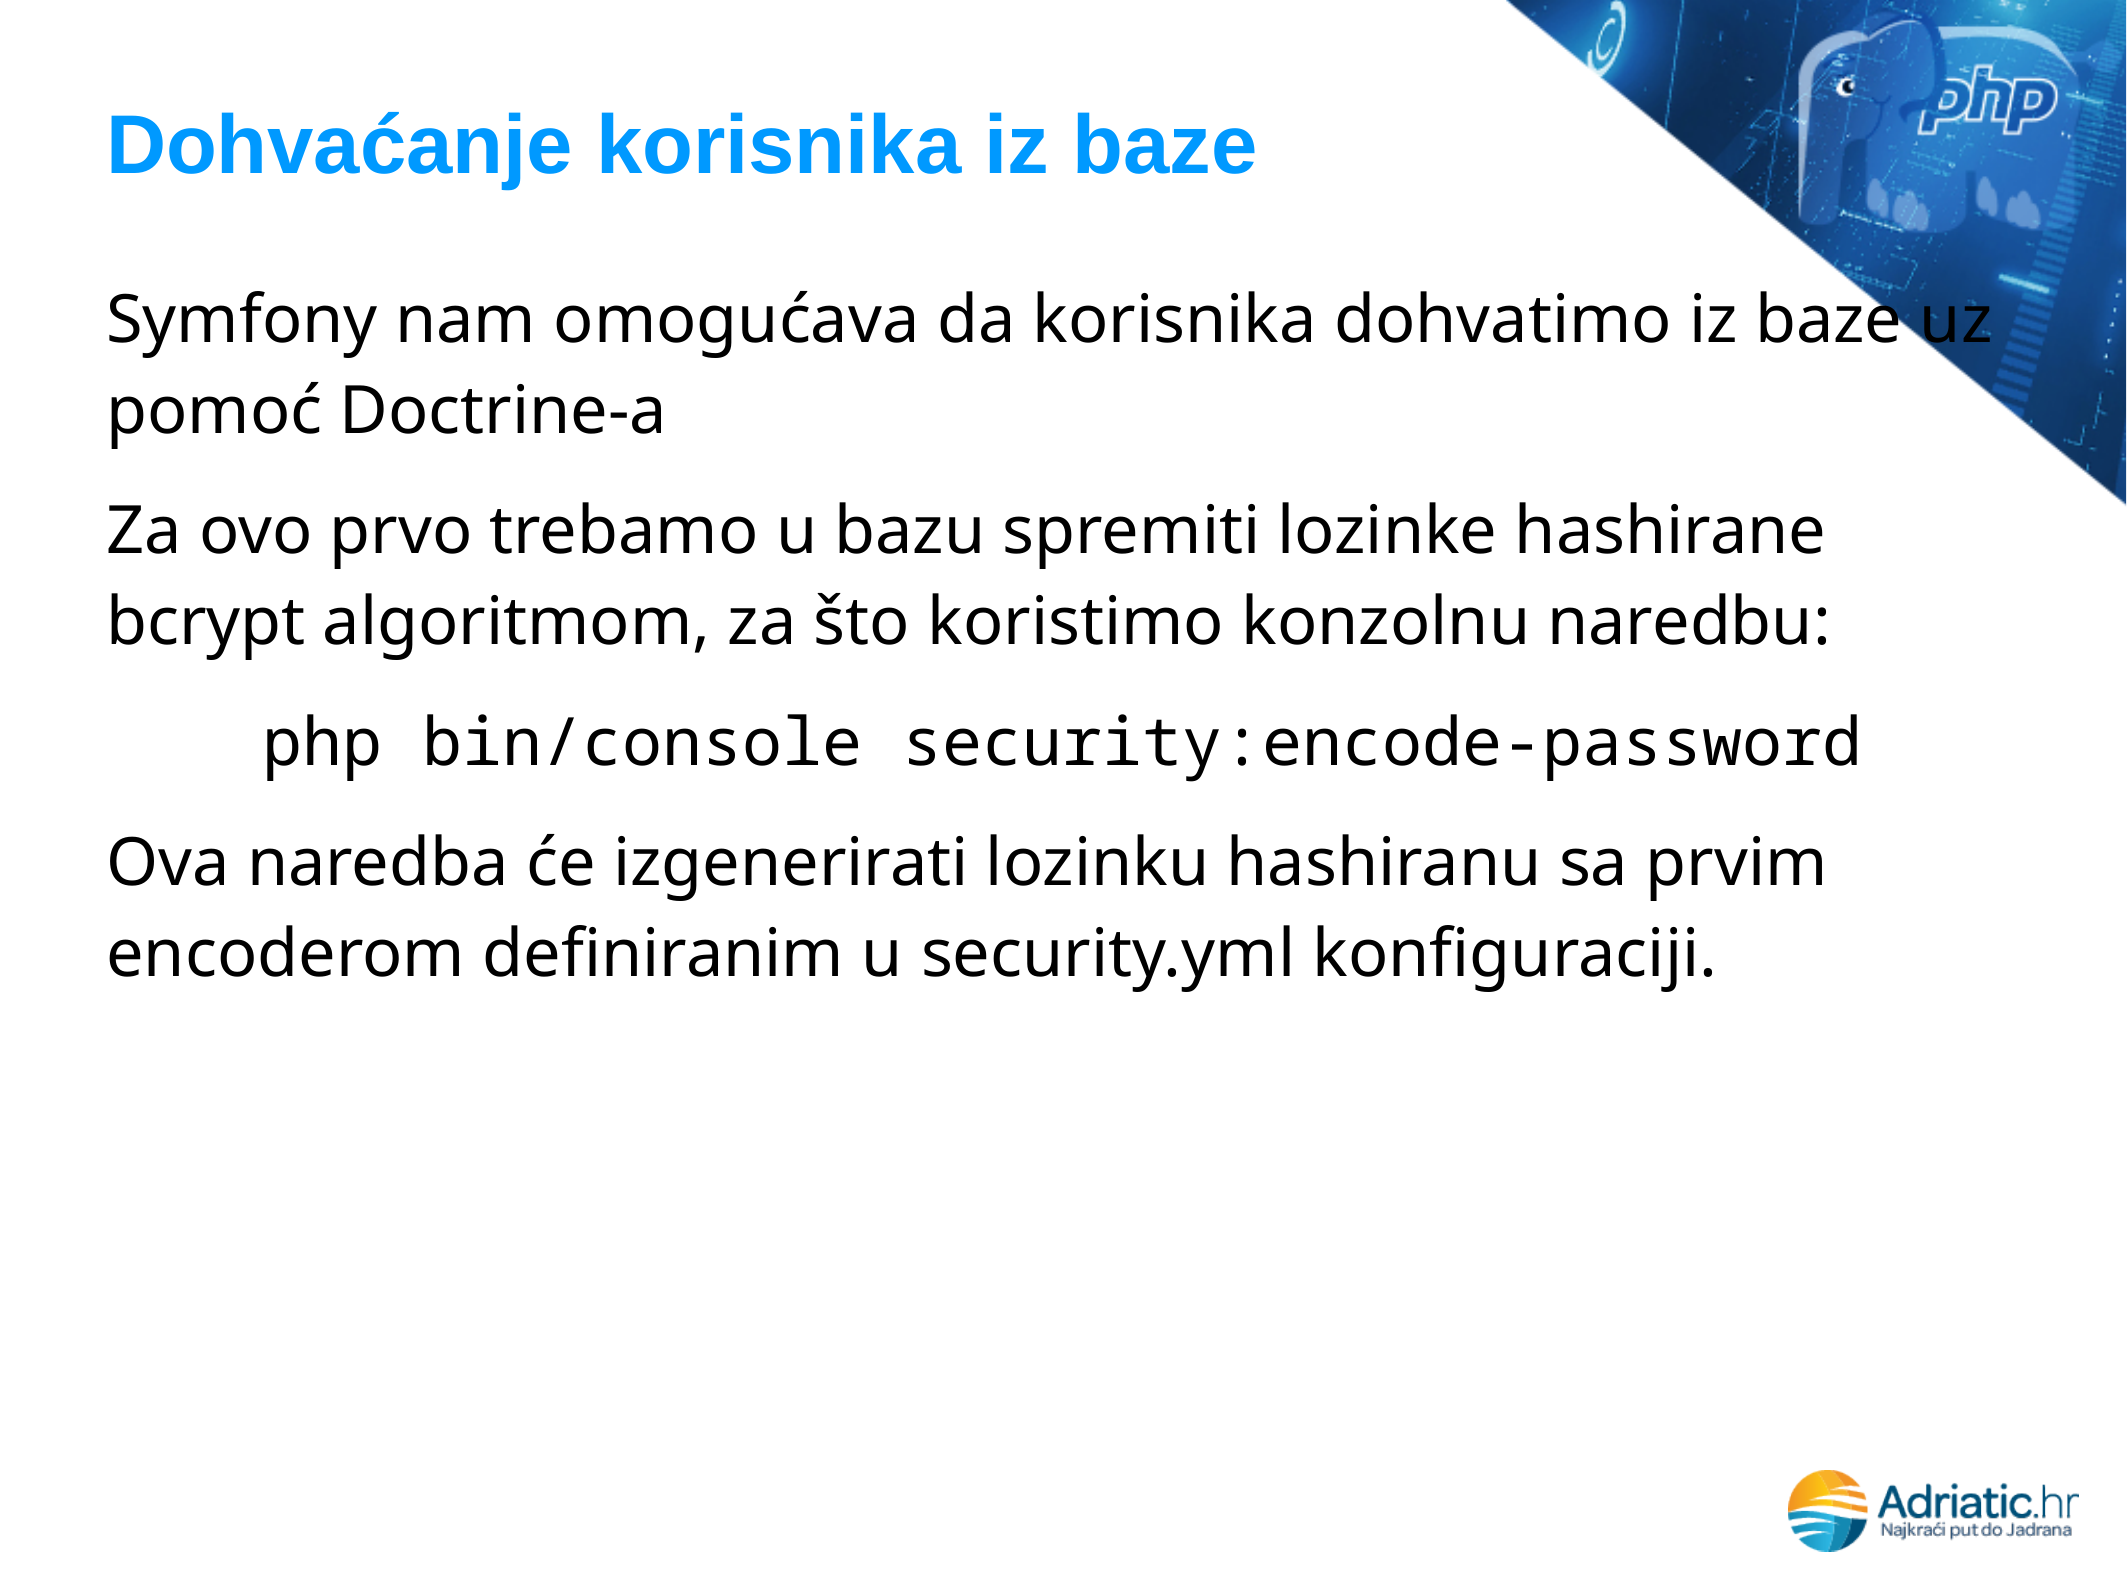

# Dohvaćanje korisnika iz baze
Symfony nam omogućava da korisnika dohvatimo iz baze uz pomoć Doctrine-a
Za ovo prvo trebamo u bazu spremiti lozinke hashirane bcrypt algoritmom, za što koristimo konzolnu naredbu:
php bin/console security:encode-password
Ova naredba će izgenerirati lozinku hashiranu sa prvim encoderom definiranim u security.yml konfiguraciji.